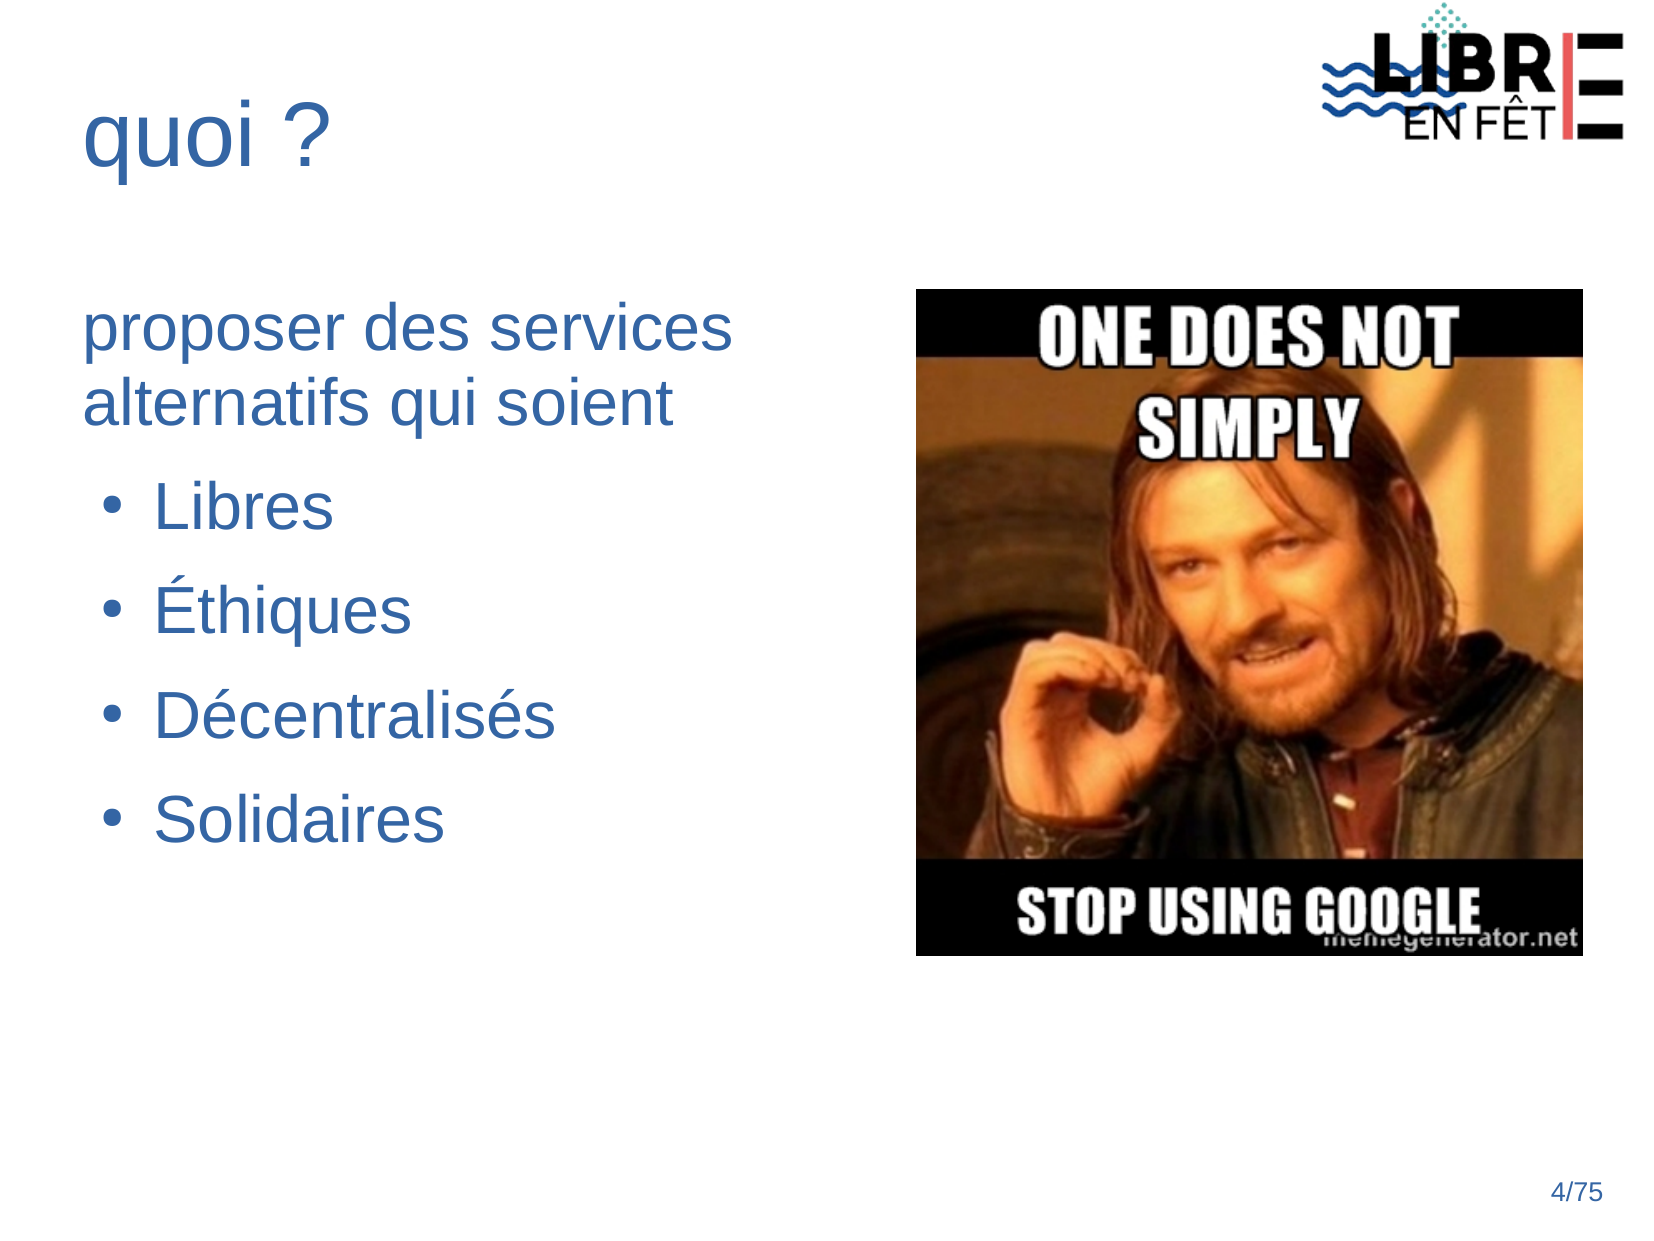

# quoi ?
proposer des services alternatifs qui soient
Libres
Éthiques
Décentralisés
Solidaires